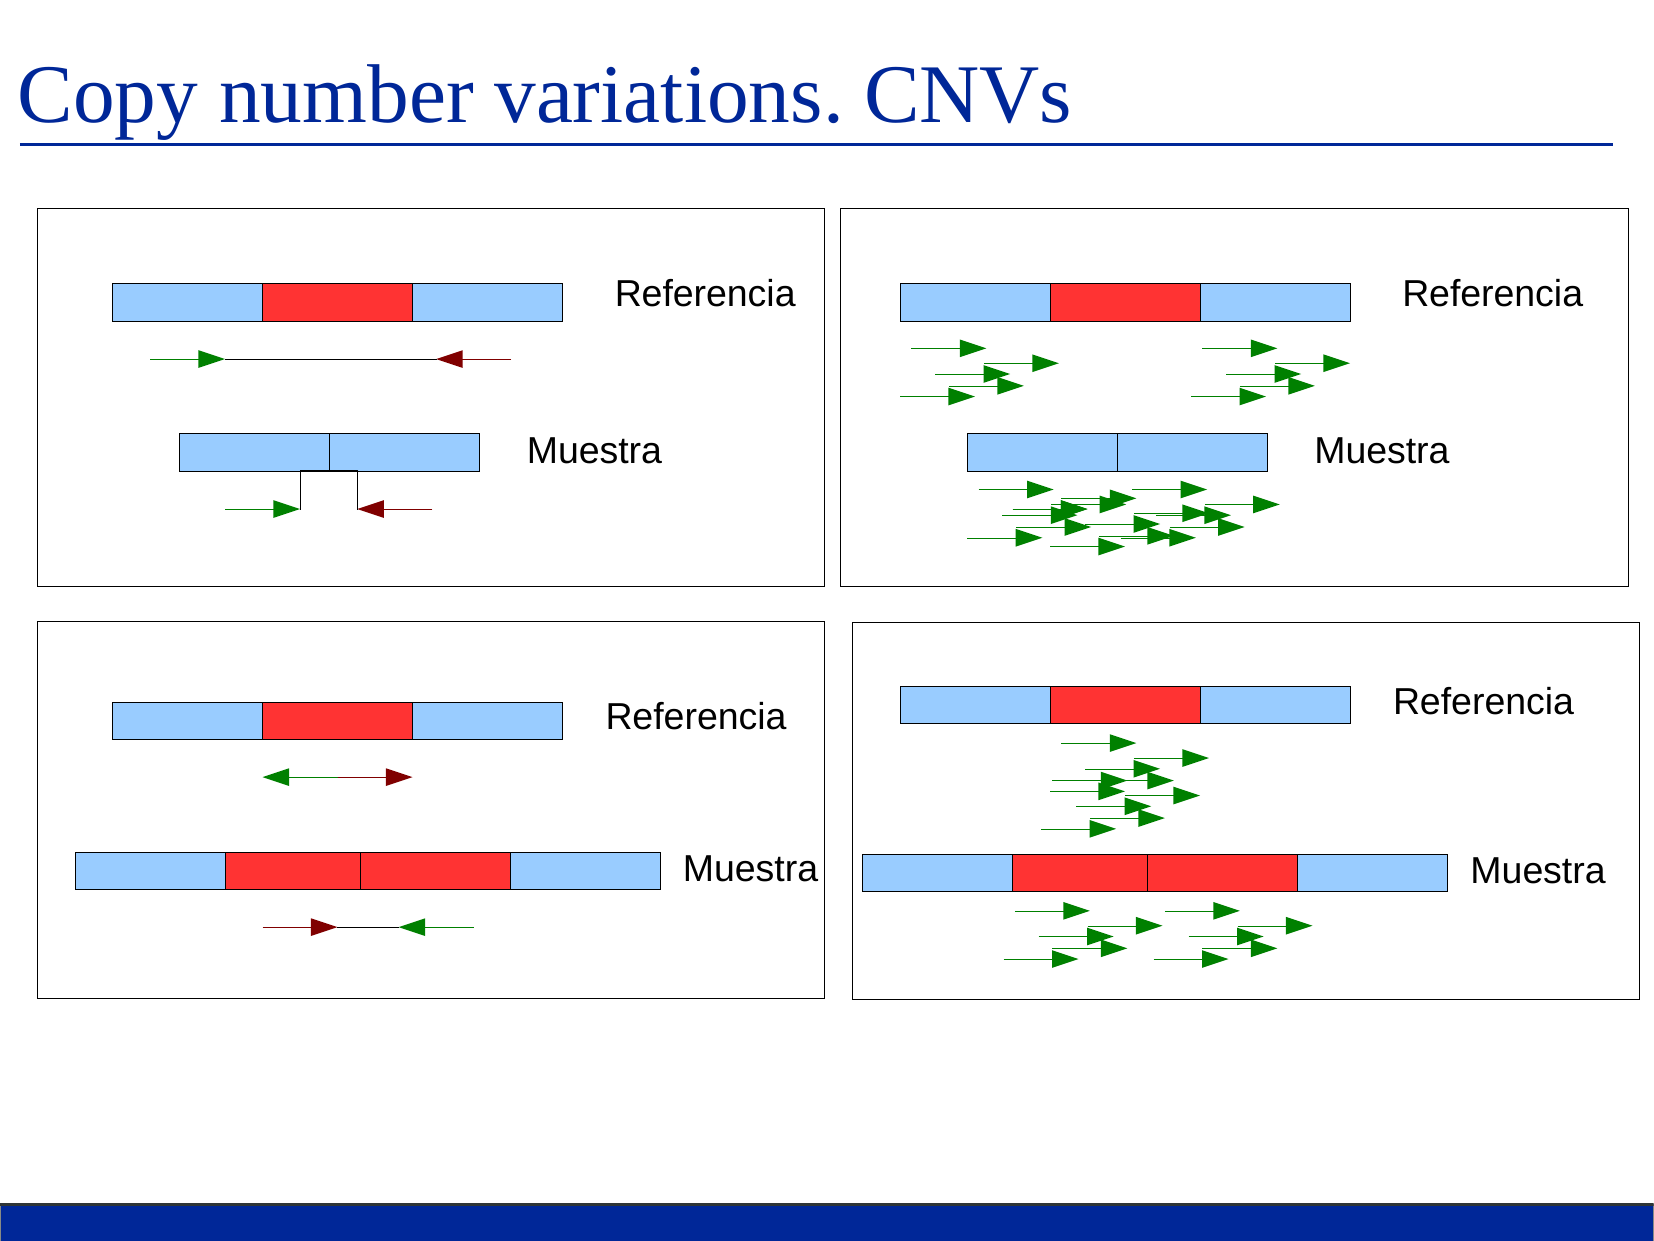

# Copy number variations. CNVs
Referencia
Referencia
Muestra
Muestra
Referencia
Referencia
Muestra
Muestra